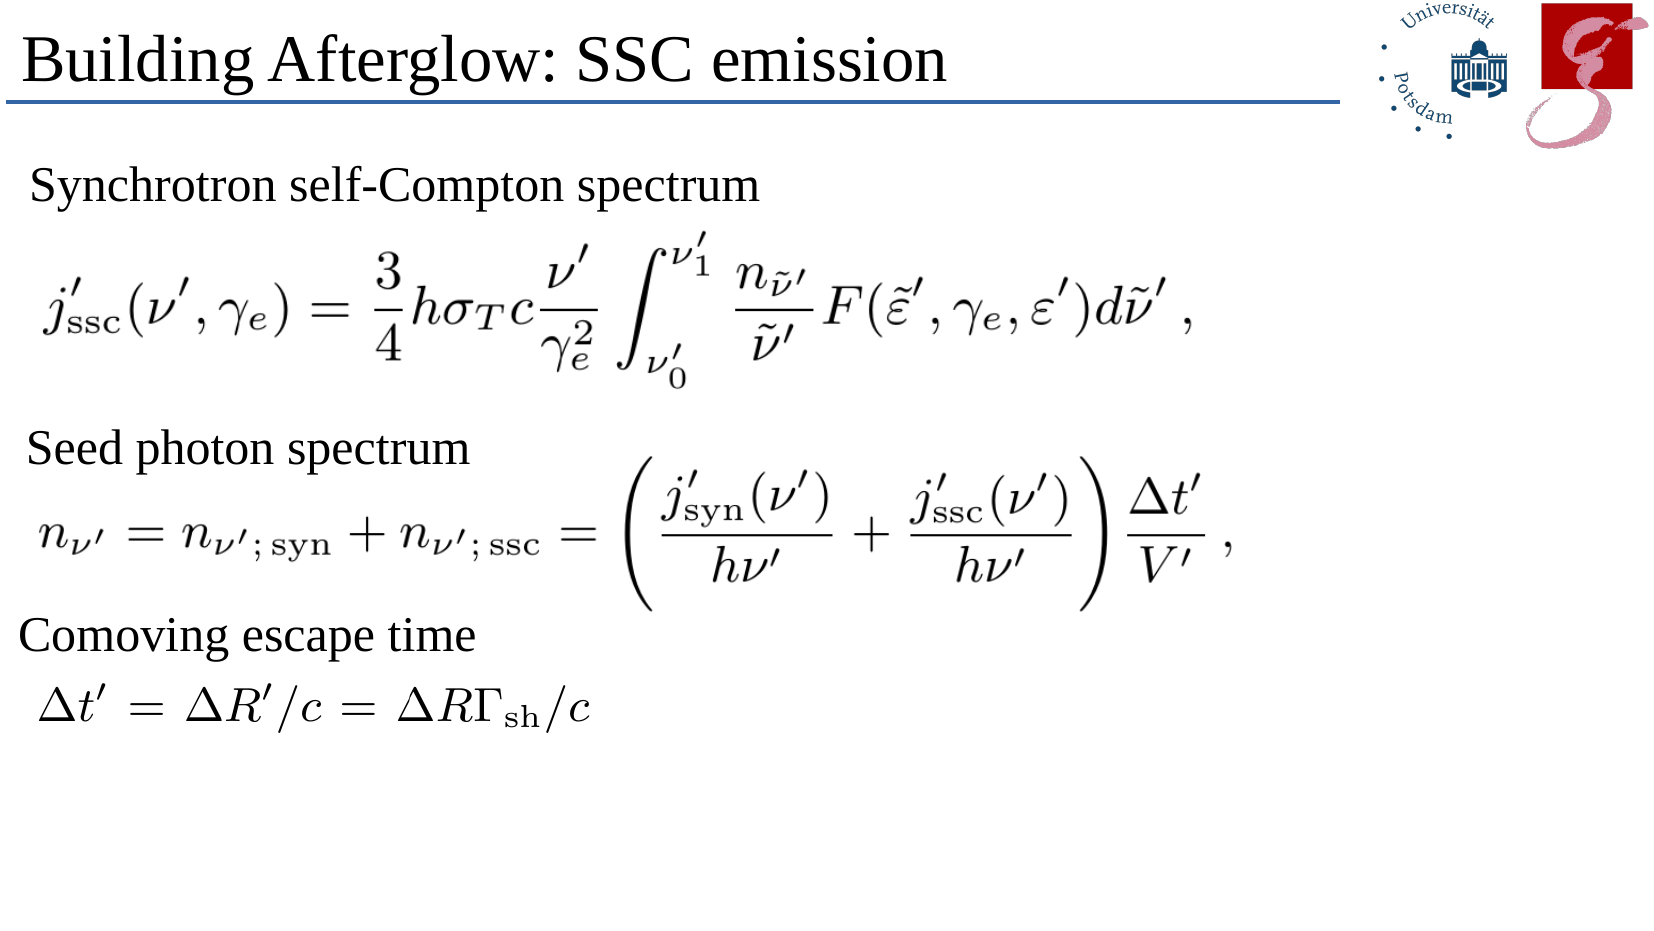

# Building Afterglow: SSC emission
Synchrotron self-Compton spectrum
Seed photon spectrum
Comoving escape time